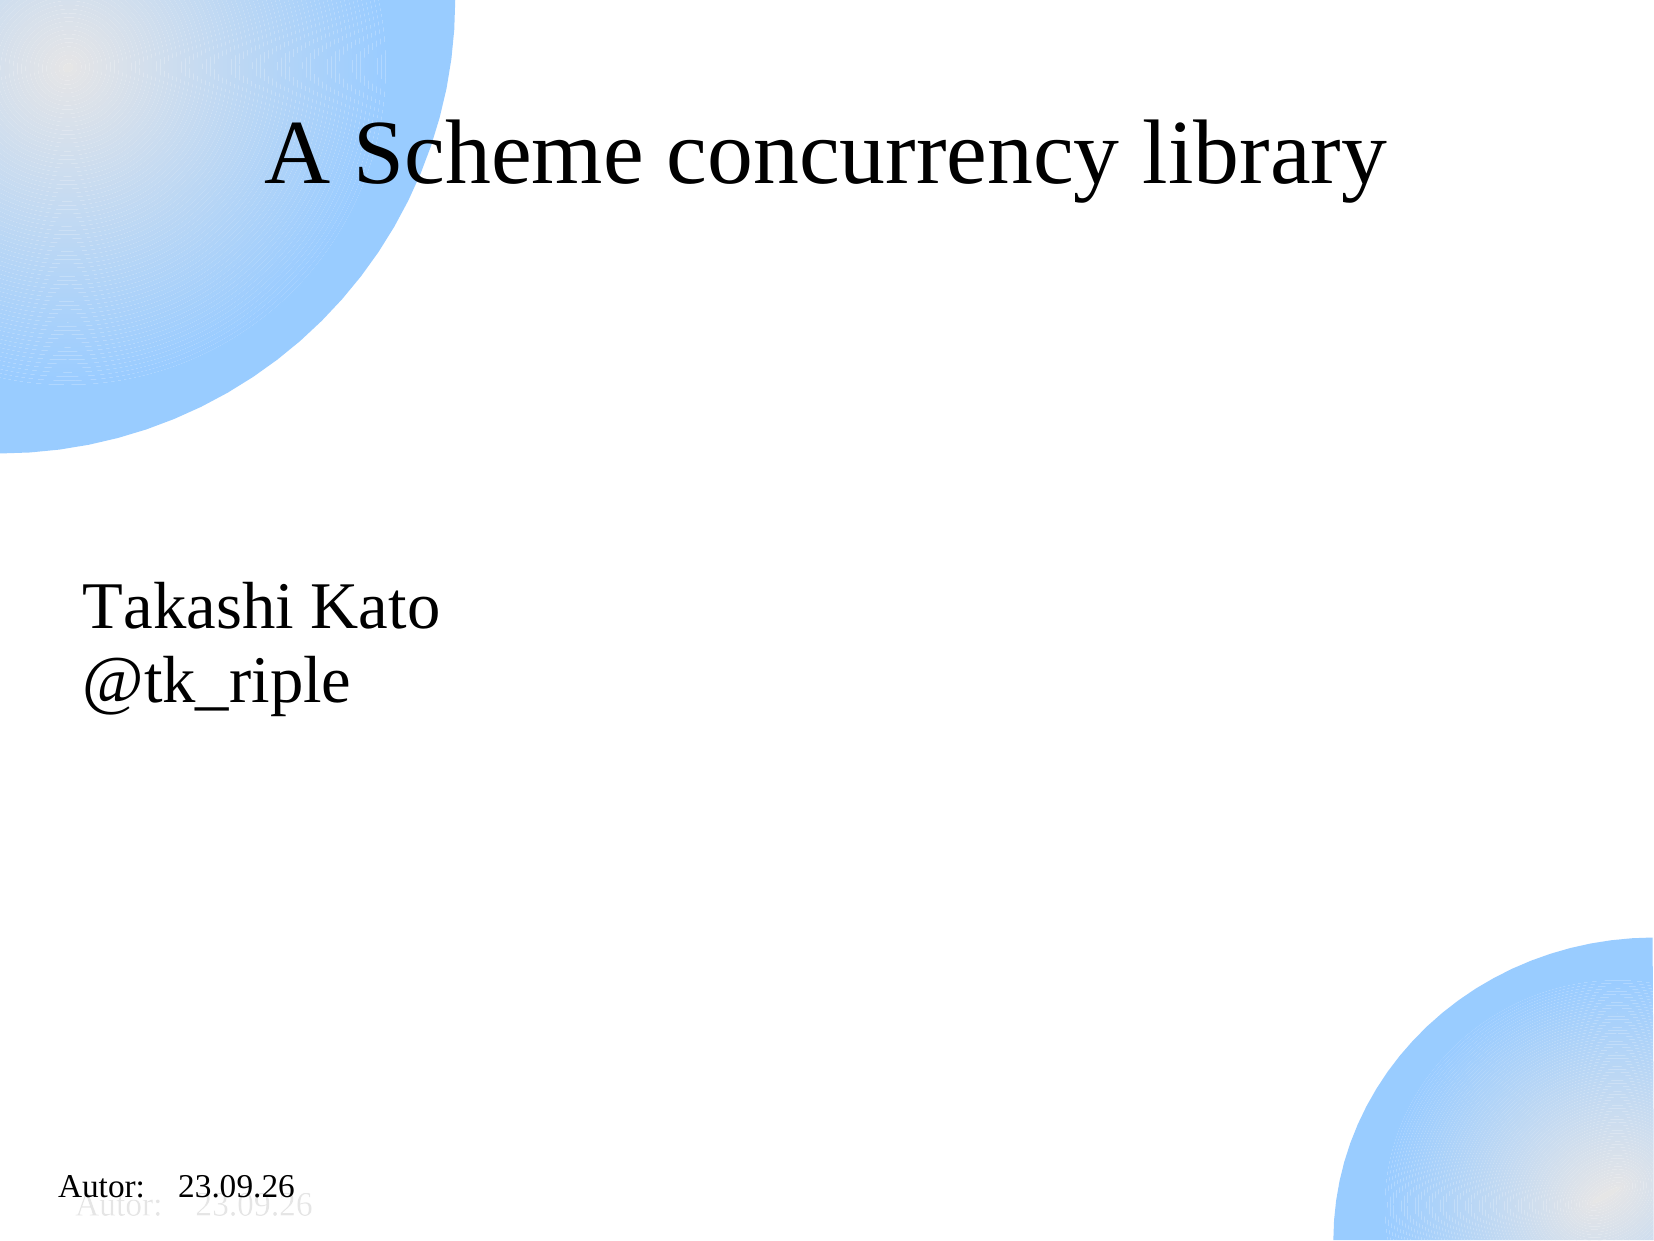

# A Scheme concurrency library
Takashi Kato
@tk_riple